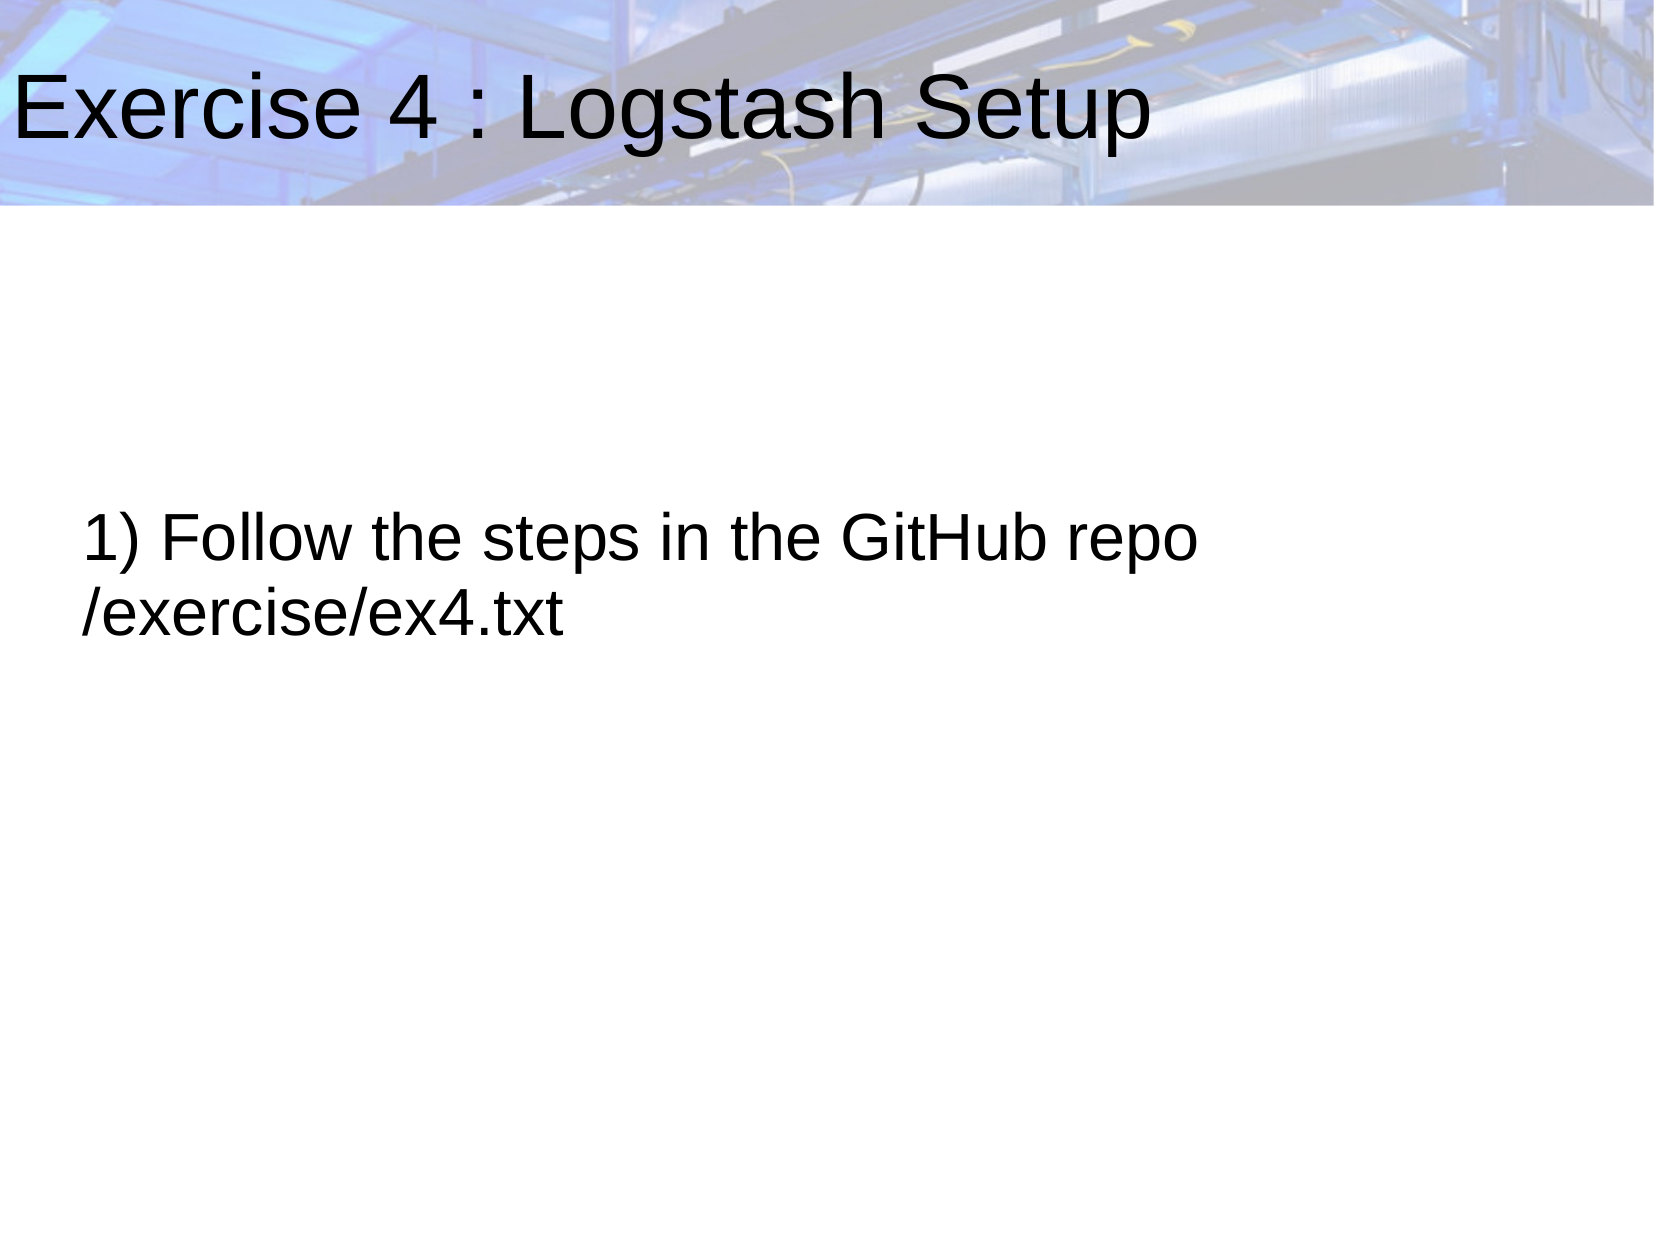

# Exercise 4 : Logstash Setup
 Follow the steps in the GitHub repo /exercise/ex4.txt